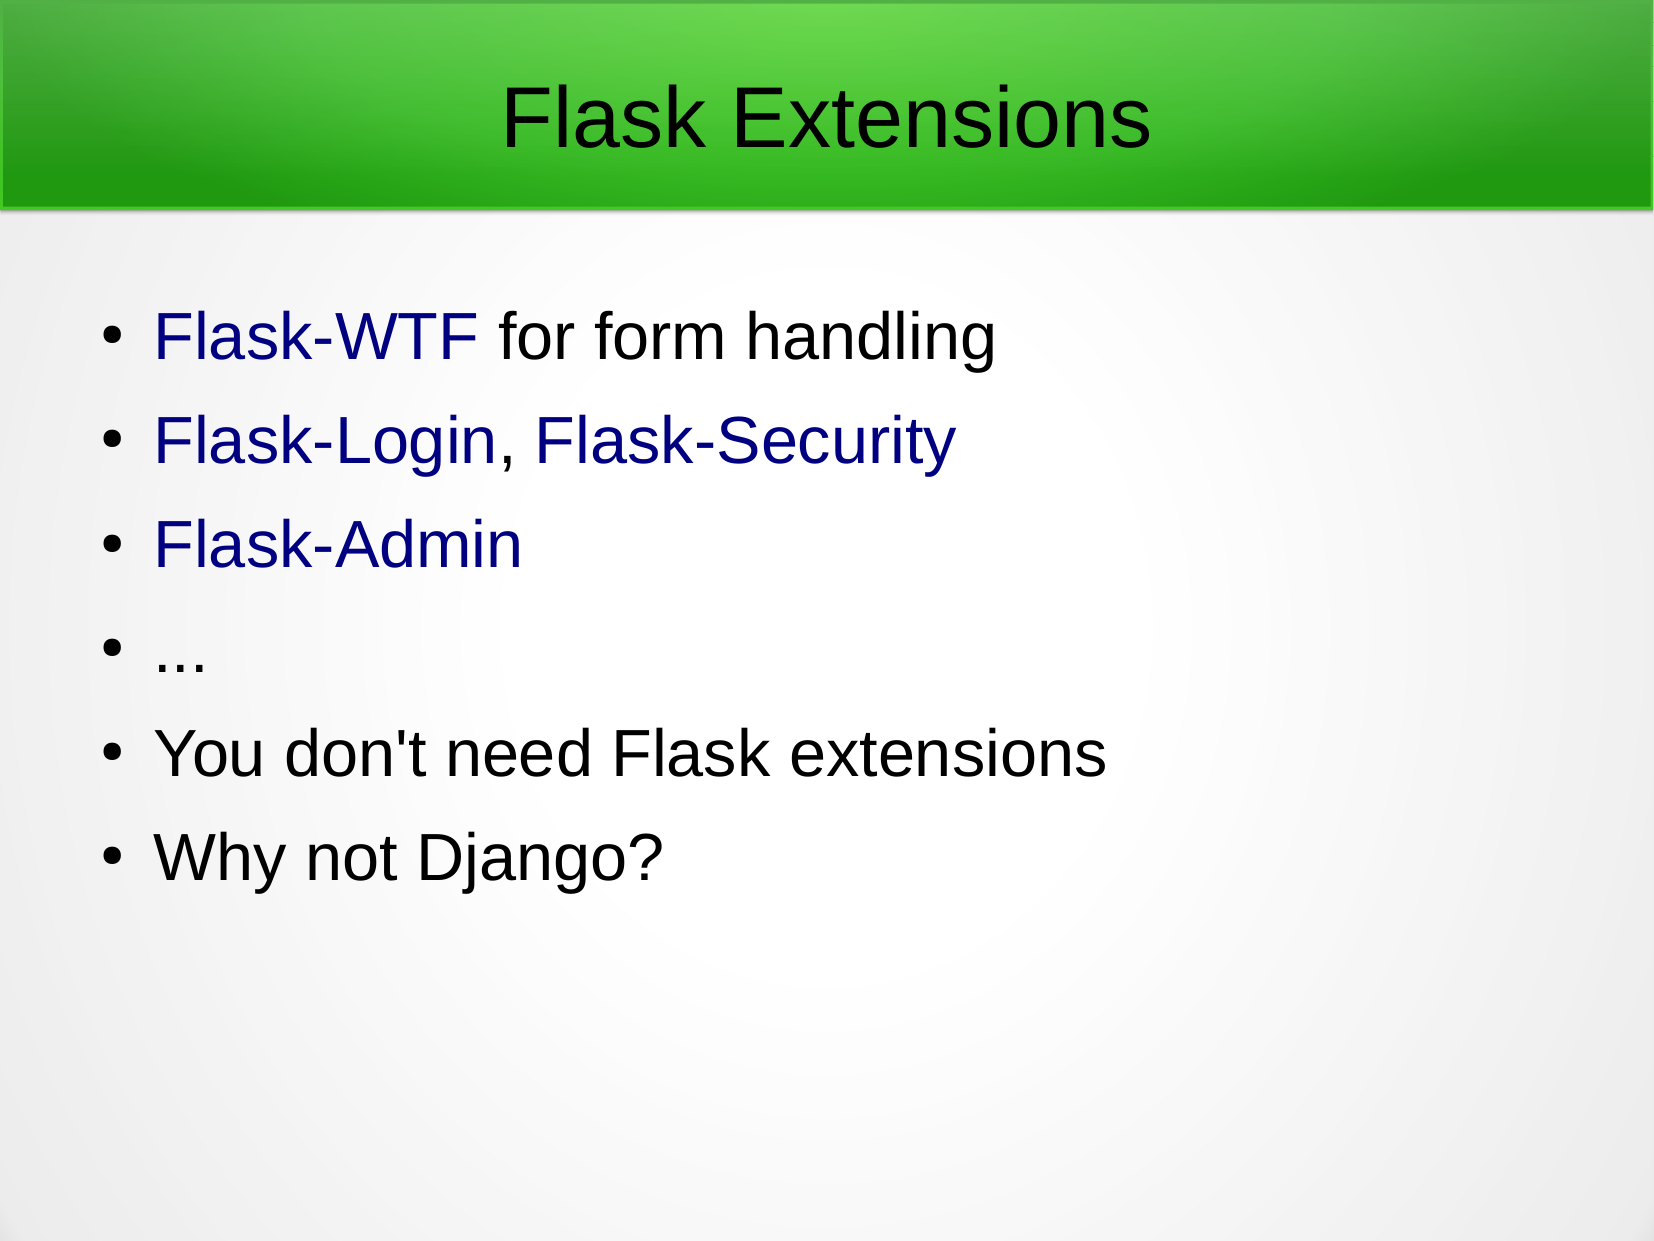

# Flask Extensions
Flask-WTF for form handling
Flask-Login, Flask-Security
Flask-Admin
...
You don't need Flask extensions
Why not Django?